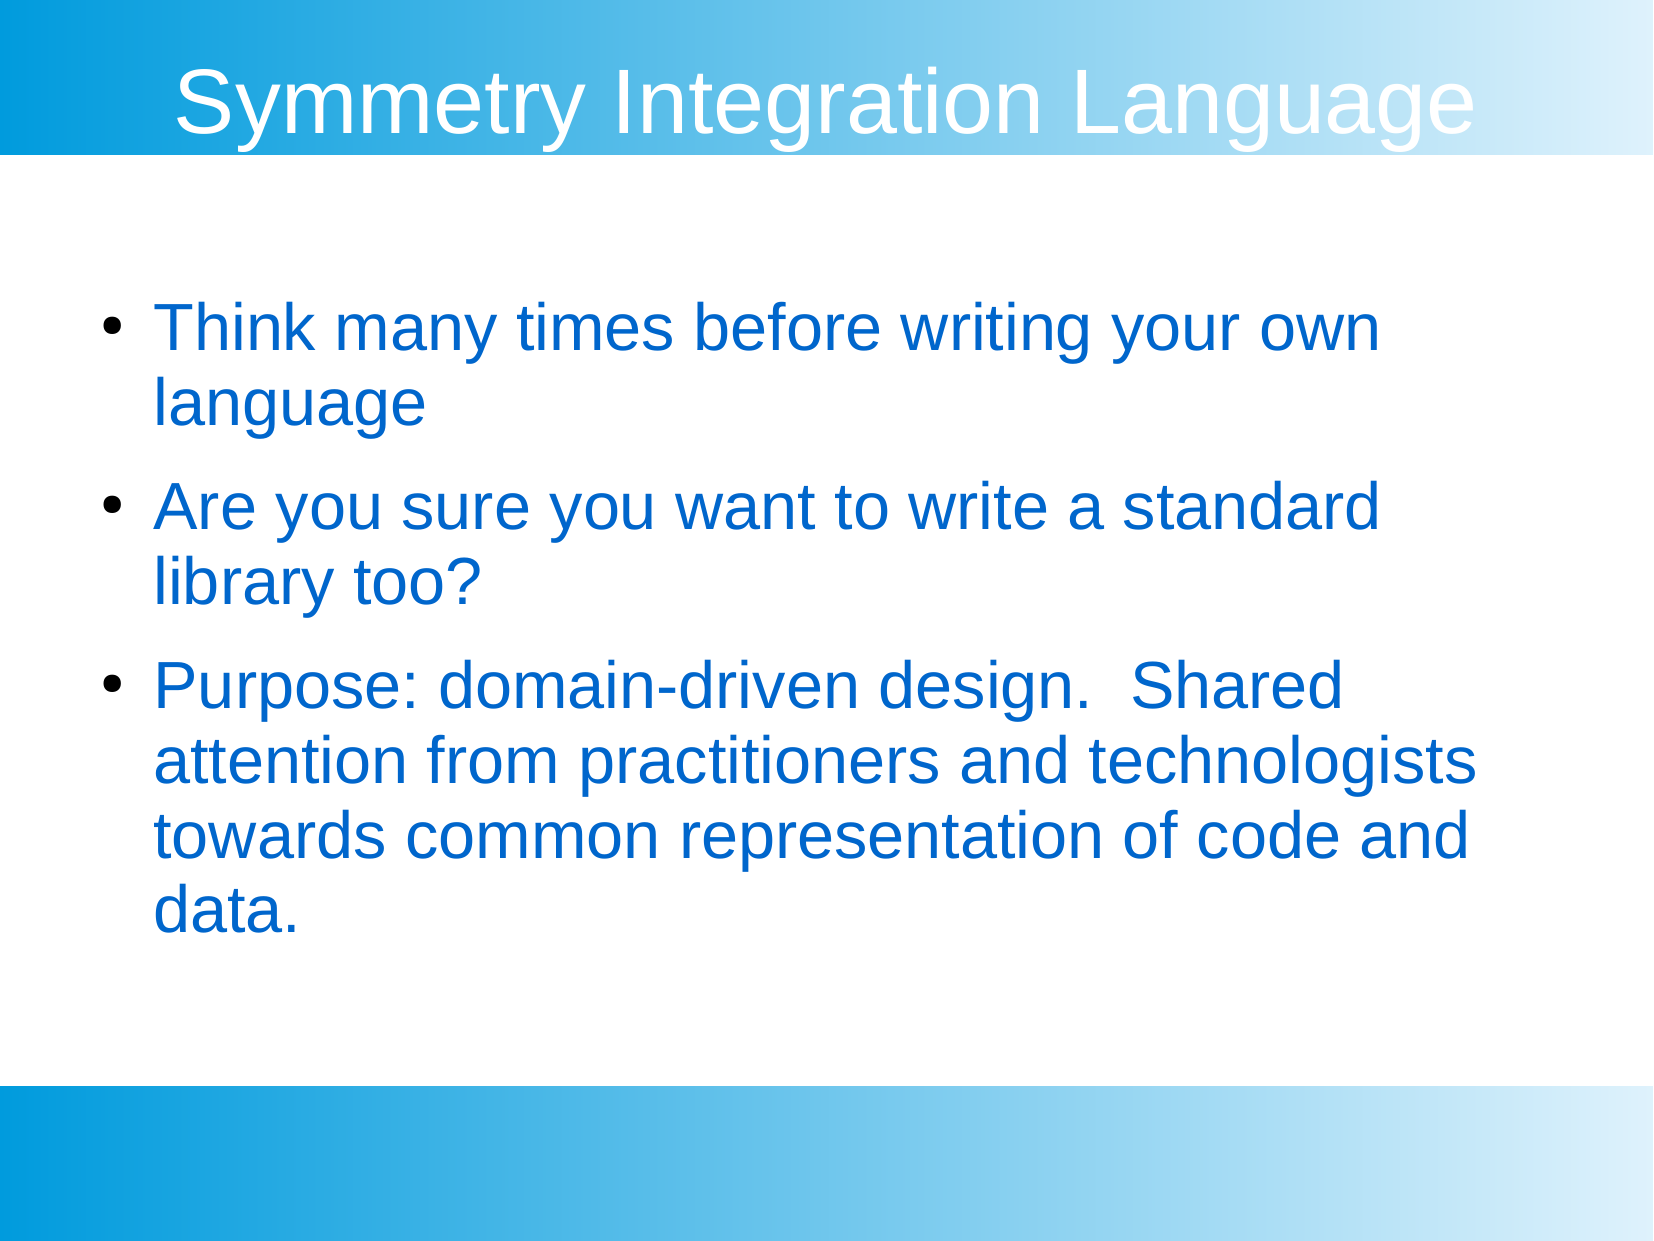

# Symmetry Integration Language
Think many times before writing your own language
Are you sure you want to write a standard library too?
Purpose: domain-driven design. Shared attention from practitioners and technologists towards common representation of code and data.